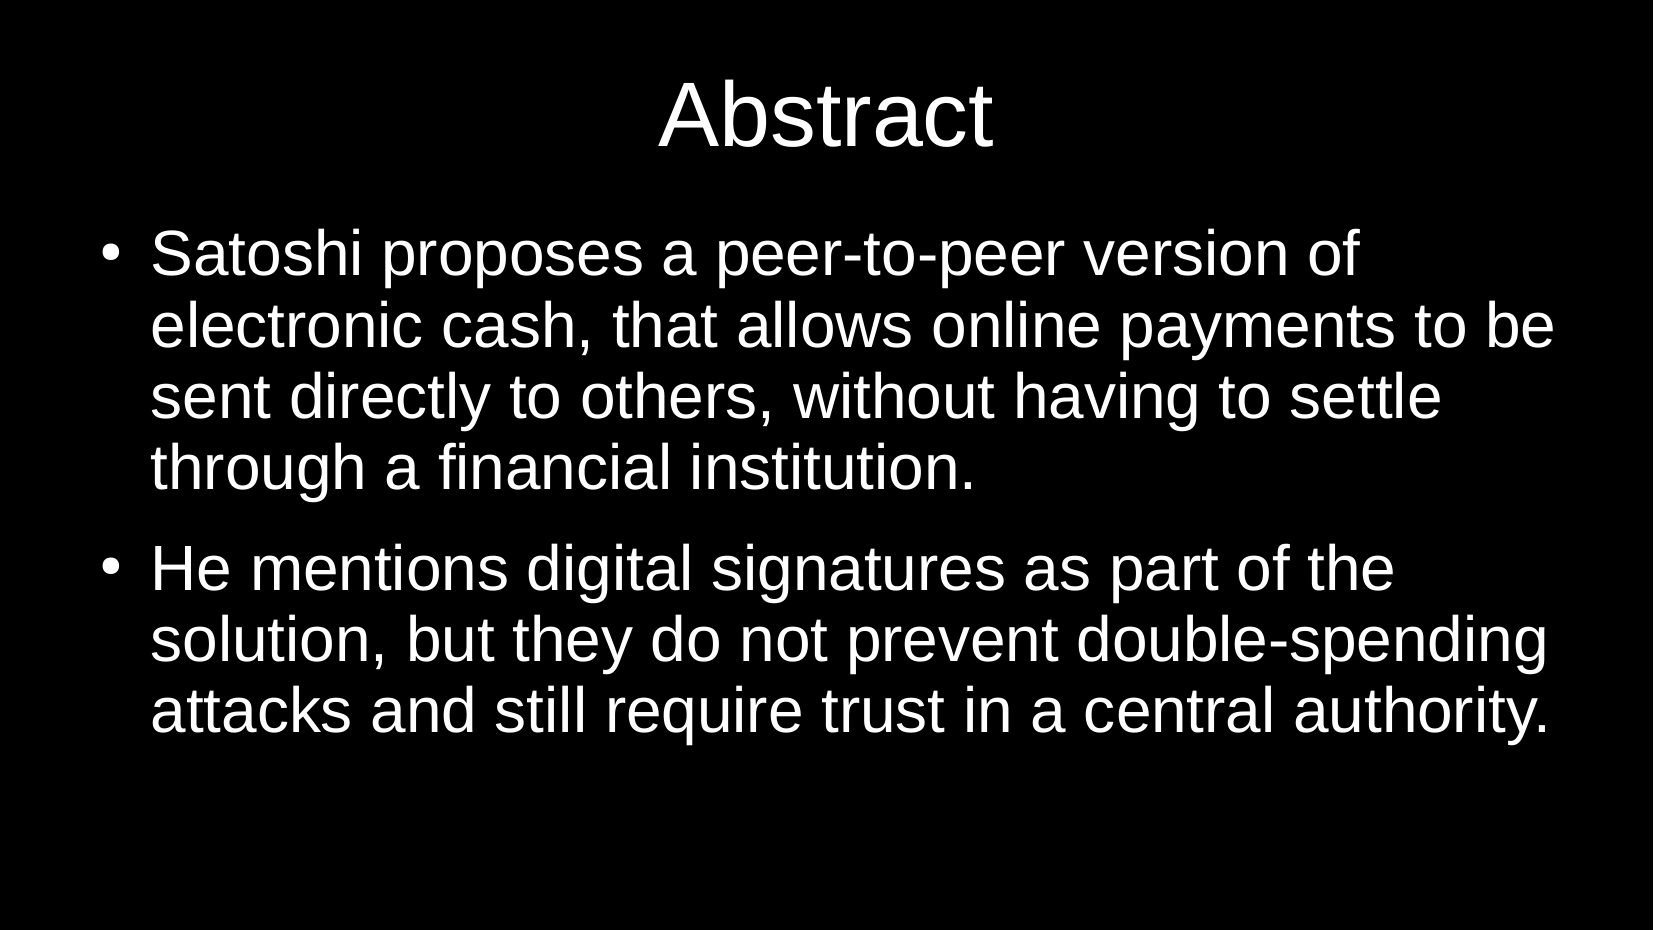

# Abstract
Satoshi proposes a peer-to-peer version of electronic cash, that allows online payments to be sent directly to others, without having to settle through a financial institution.
He mentions digital signatures as part of the solution, but they do not prevent double-spending attacks and still require trust in a central authority.